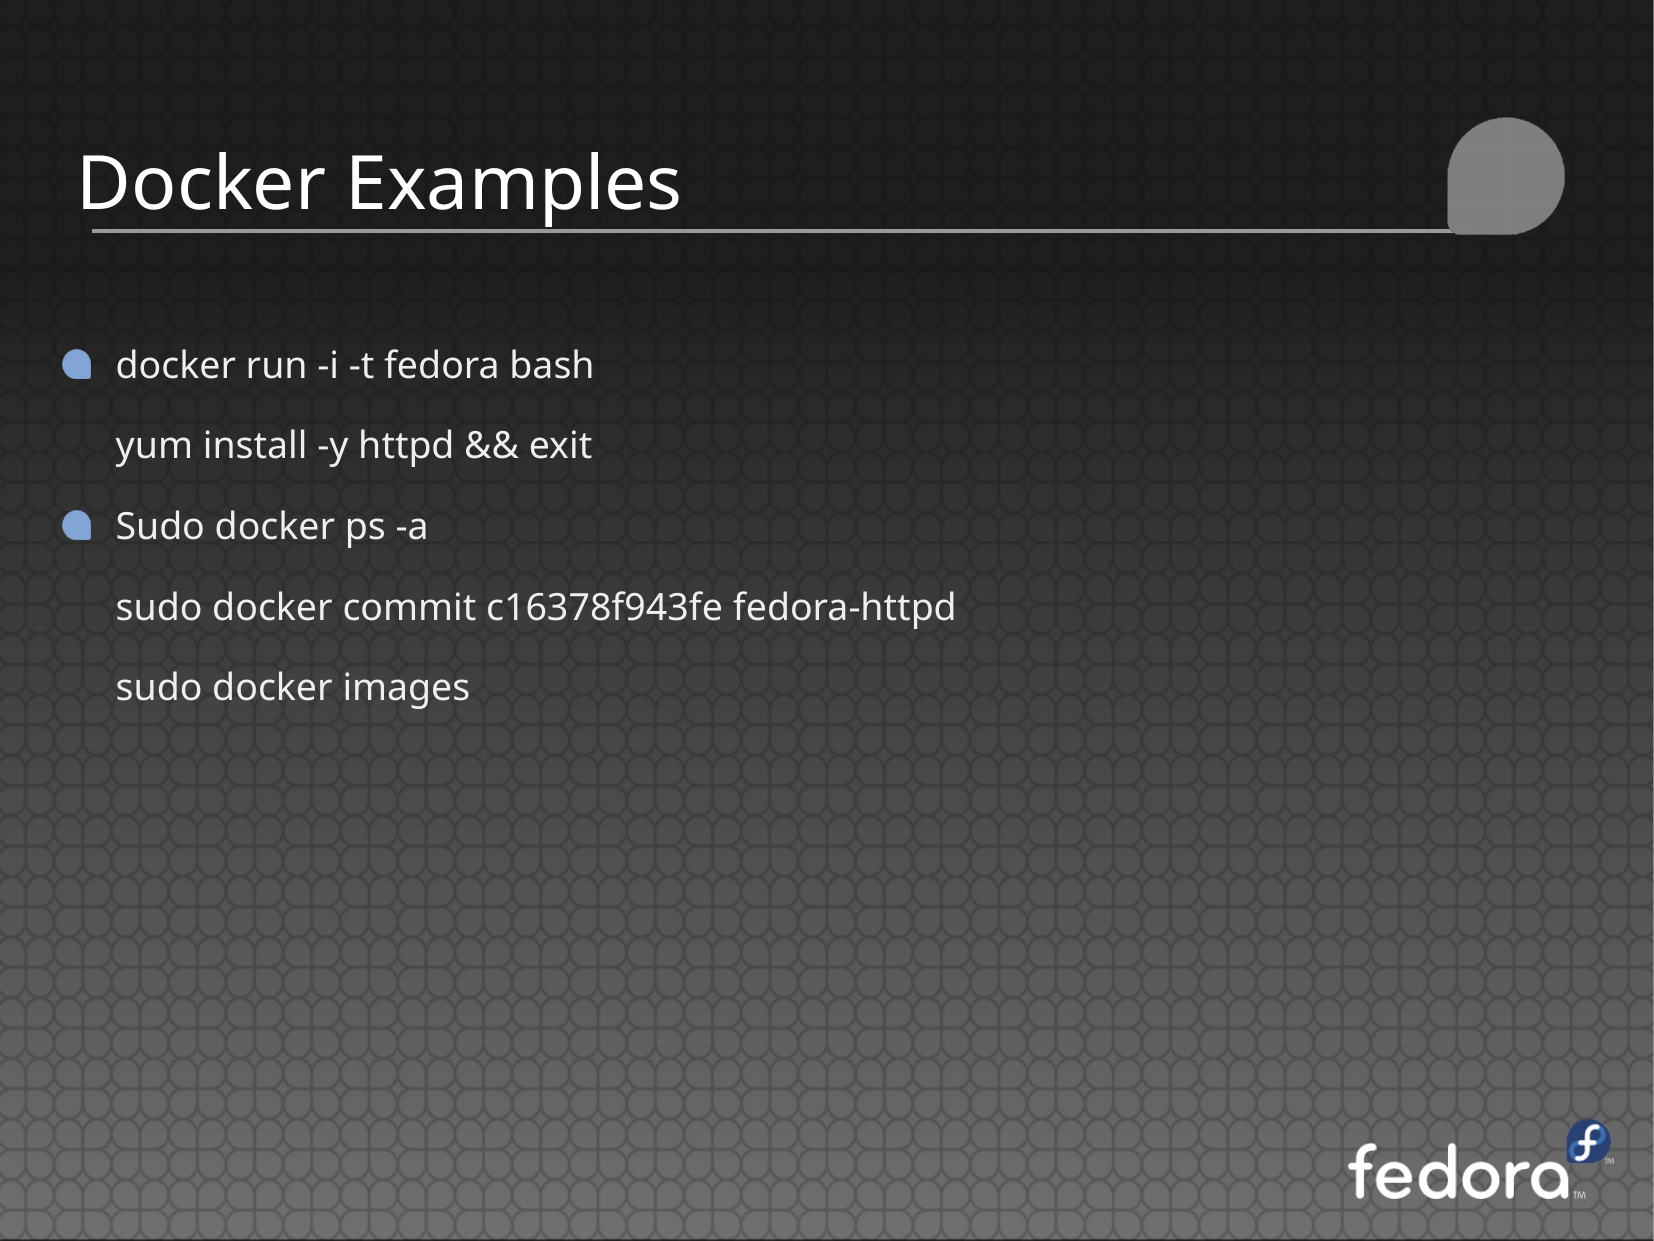

docker run -i -t fedora bash
yum install -y httpd && exit
Sudo docker ps -a
sudo docker commit c16378f943fe fedora-httpd
sudo docker images
# Docker Examples